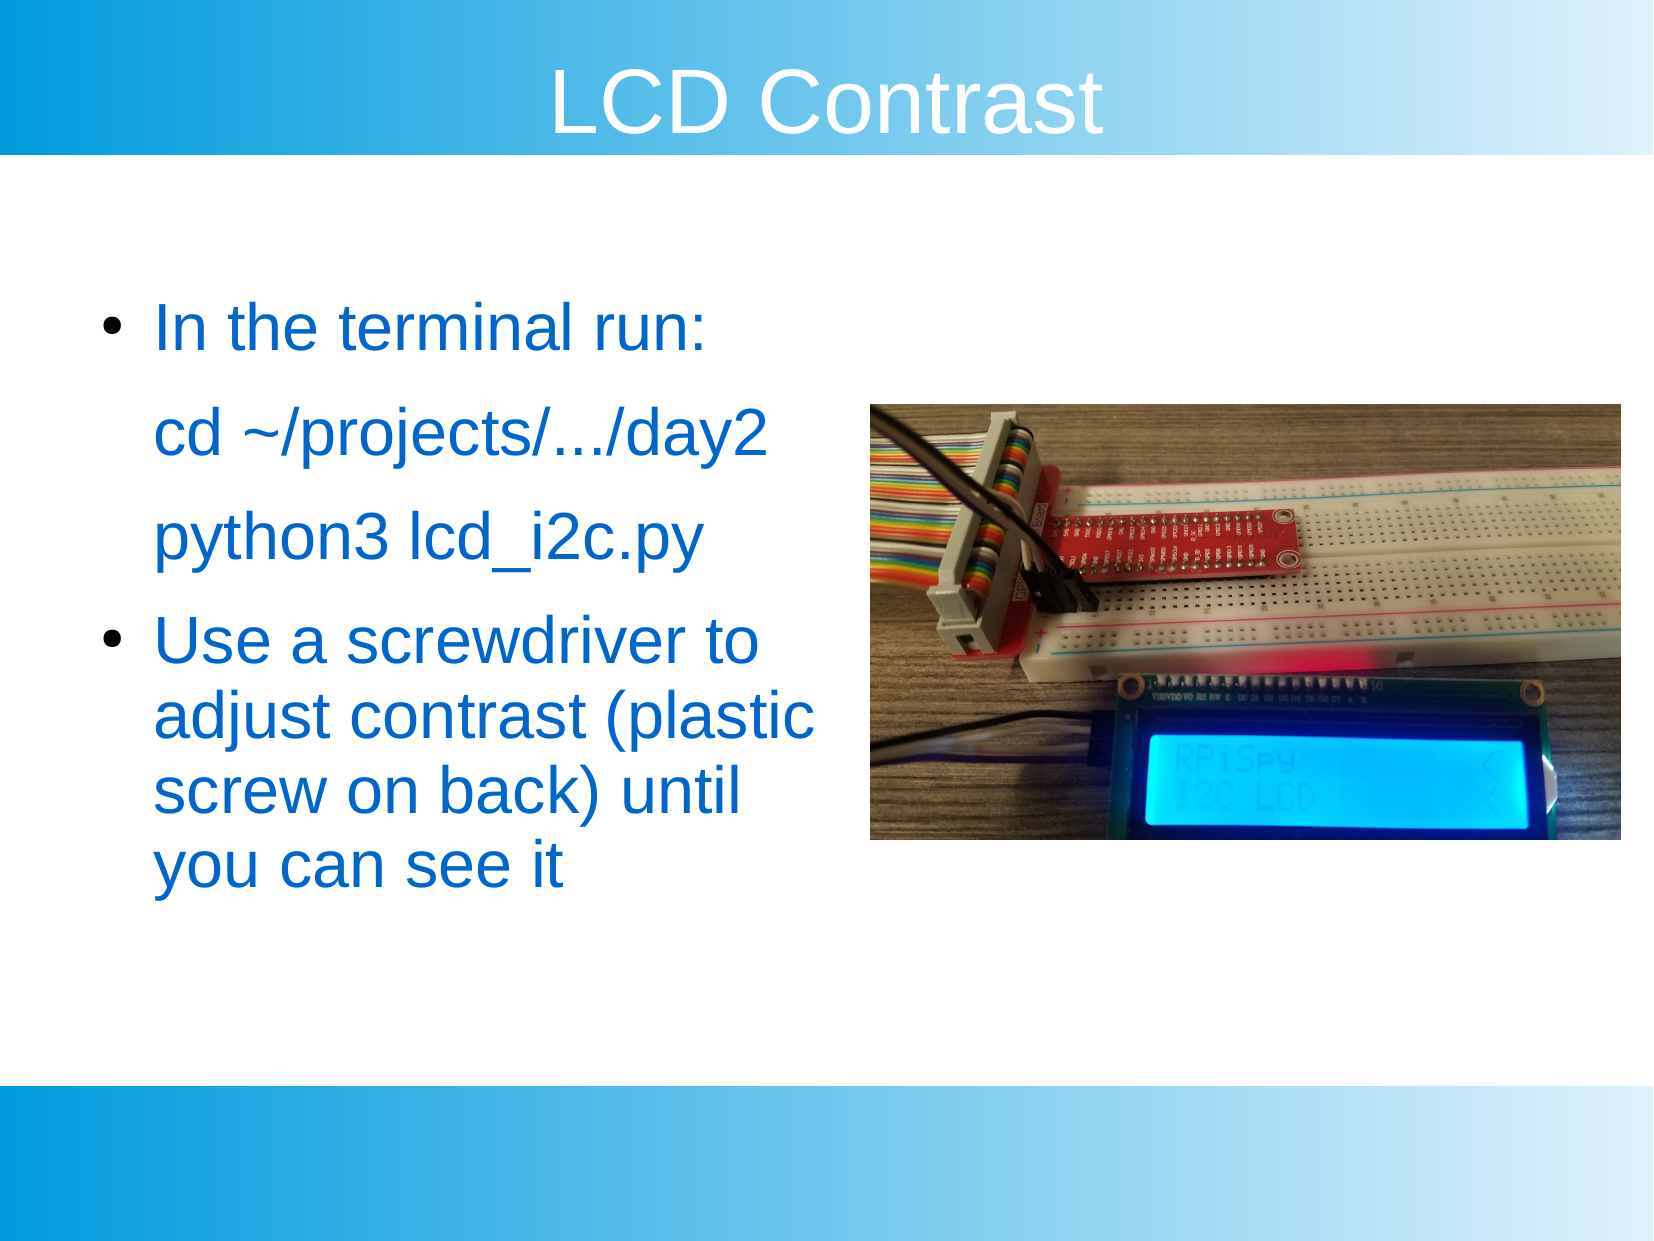

# LCD Contrast
In the terminal run:
cd ~/projects/.../day2
python3 lcd_i2c.py
Use a screwdriver to adjust contrast (plastic screw on back) until you can see it